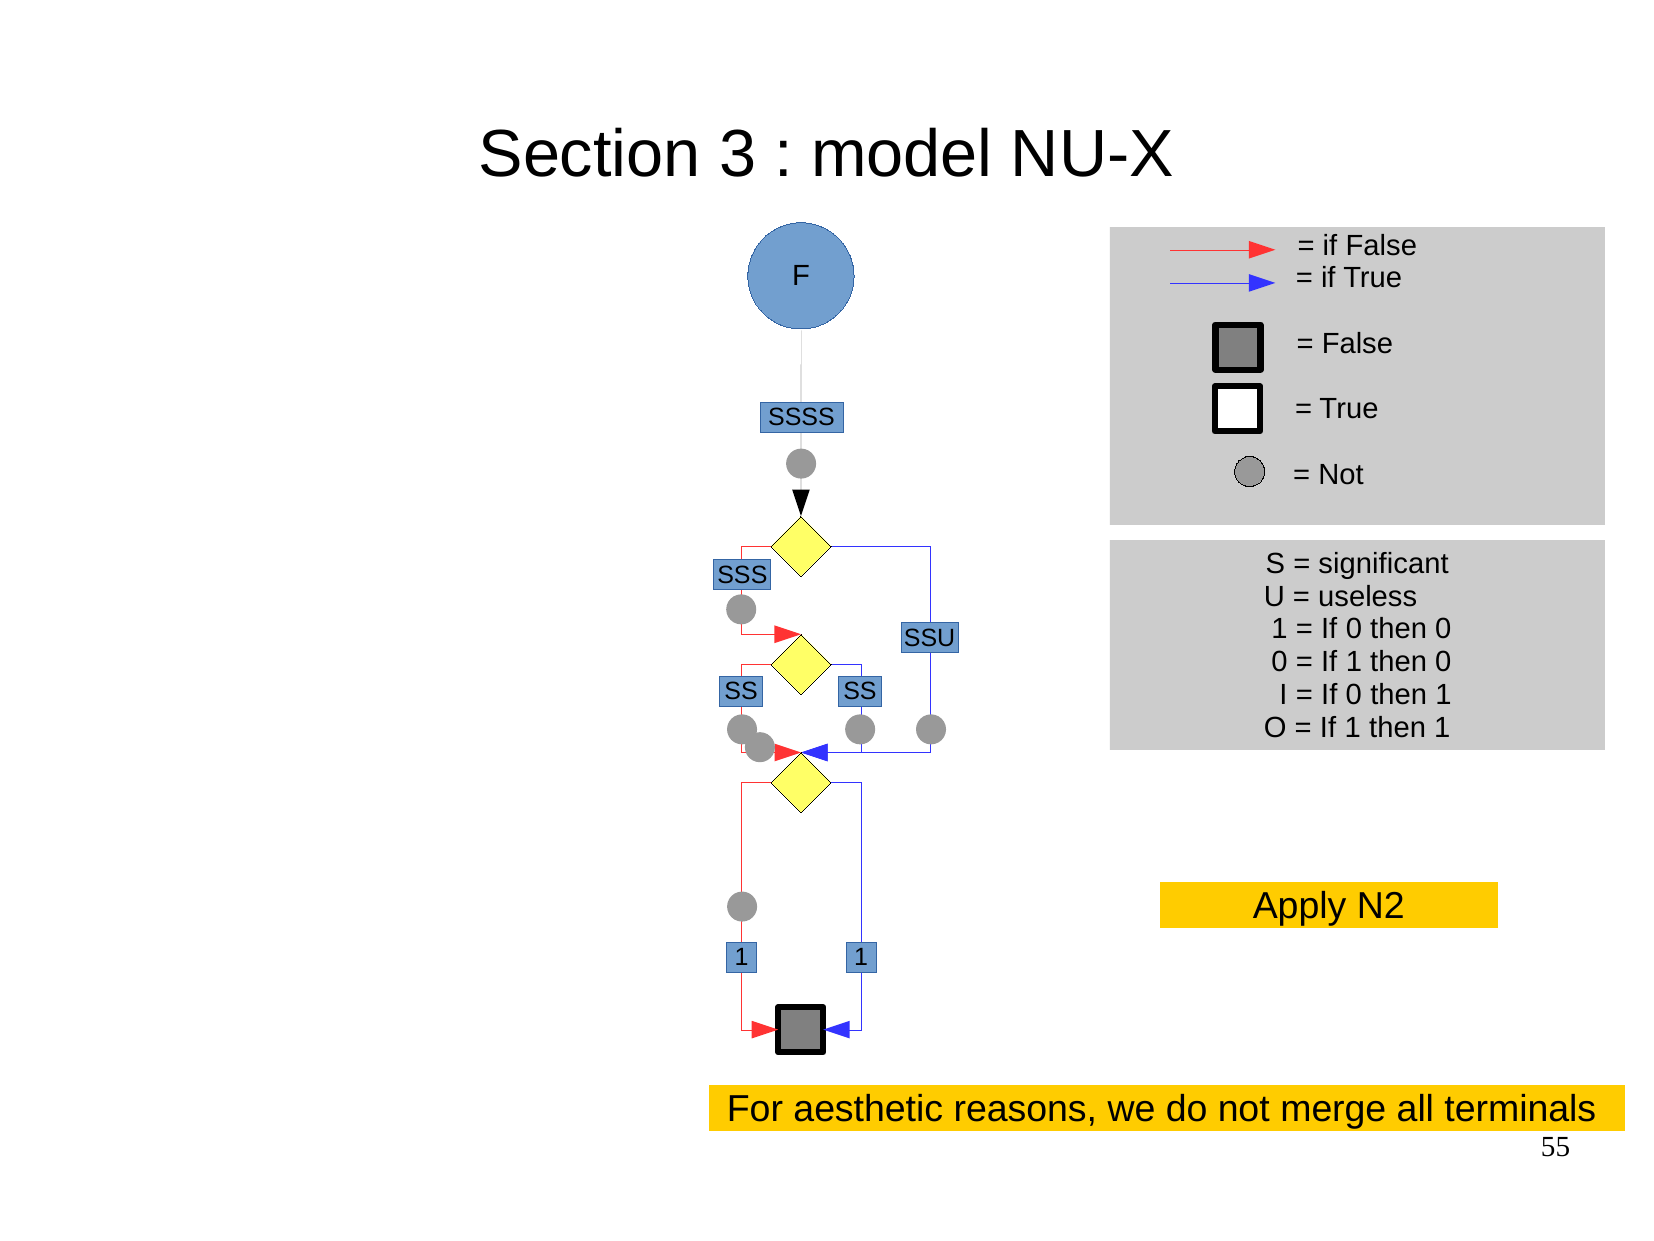

Section 3 : model NU-X
F
= if False
= if True
= False
= True
= Not
#
SSSS
S = significant
U = useless
 1 = If 0 then 0
 0 = If 1 then 0
 I = If 0 then 1
O = If 1 then 1
SSS
SSU
SS
SS
Apply N2
1
1
For aesthetic reasons, we do not merge all terminals
55